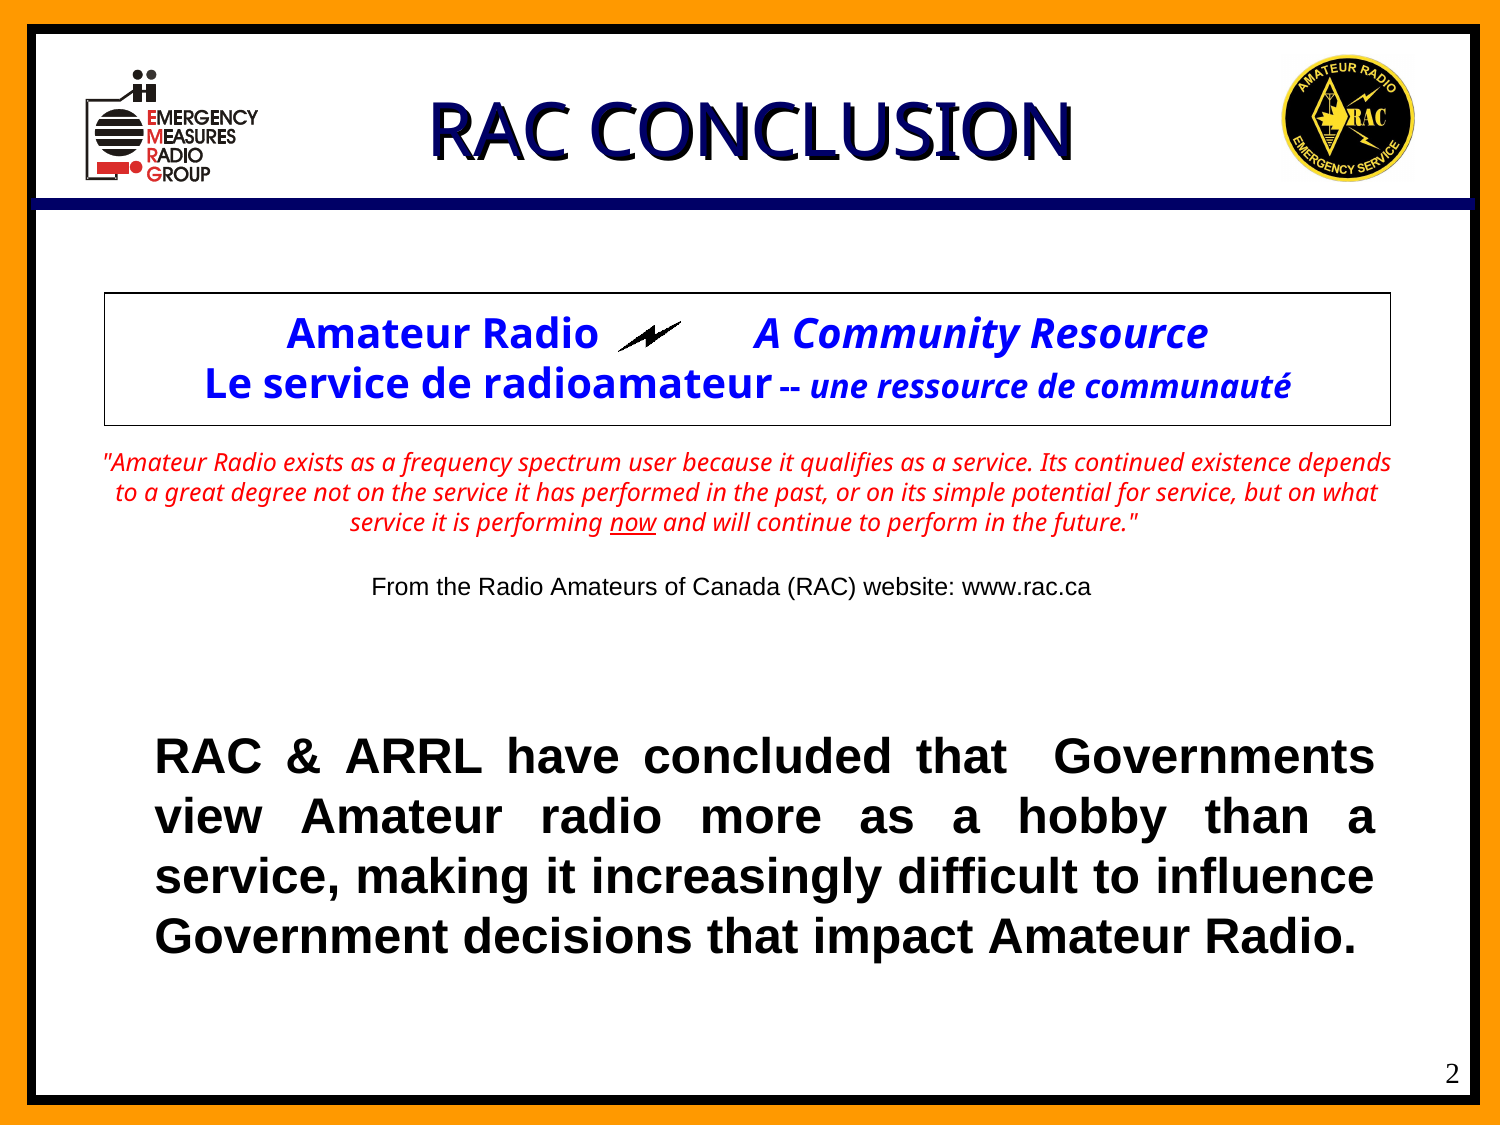

RAC CONCLUSION
Amateur Radio                 A Community Resource
Le service de radioamateur -- une ressource de communauté
"Amateur Radio exists as a frequency spectrum user because it qualifies as a service. Its continued existence depends to a great degree not on the service it has performed in the past, or on its simple potential for service, but on what service it is performing now and will continue to perform in the future."
From the Radio Amateurs of Canada (RAC) website: www.rac.ca
RAC & ARRL have concluded that Governments view Amateur radio more as a hobby than a service, making it increasingly difficult to influence Government decisions that impact Amateur Radio.
2